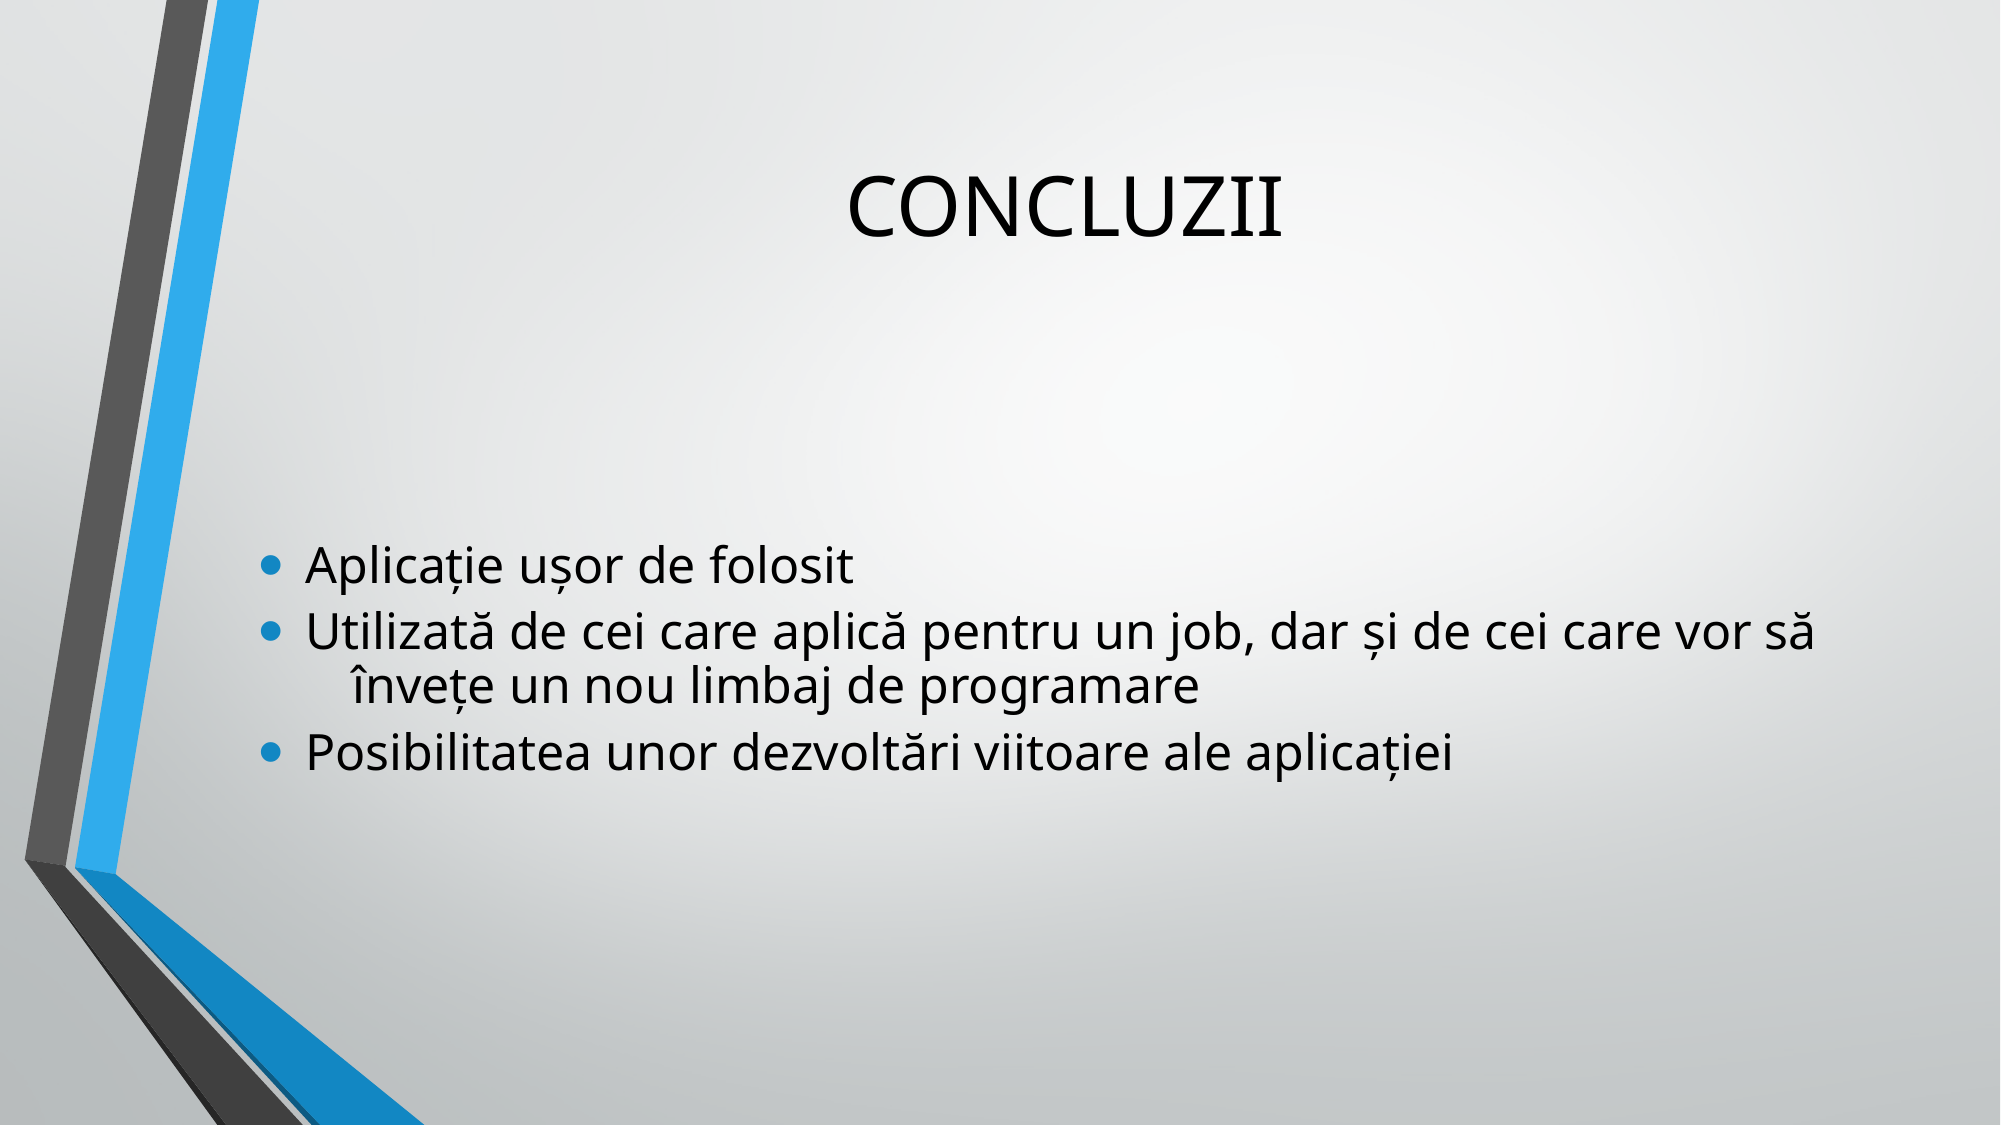

# CONCLUZII
Aplicație ușor de folosit
Utilizată de cei care aplică pentru un job, dar și de cei care vor să învețe un nou limbaj de programare
Posibilitatea unor dezvoltări viitoare ale aplicației